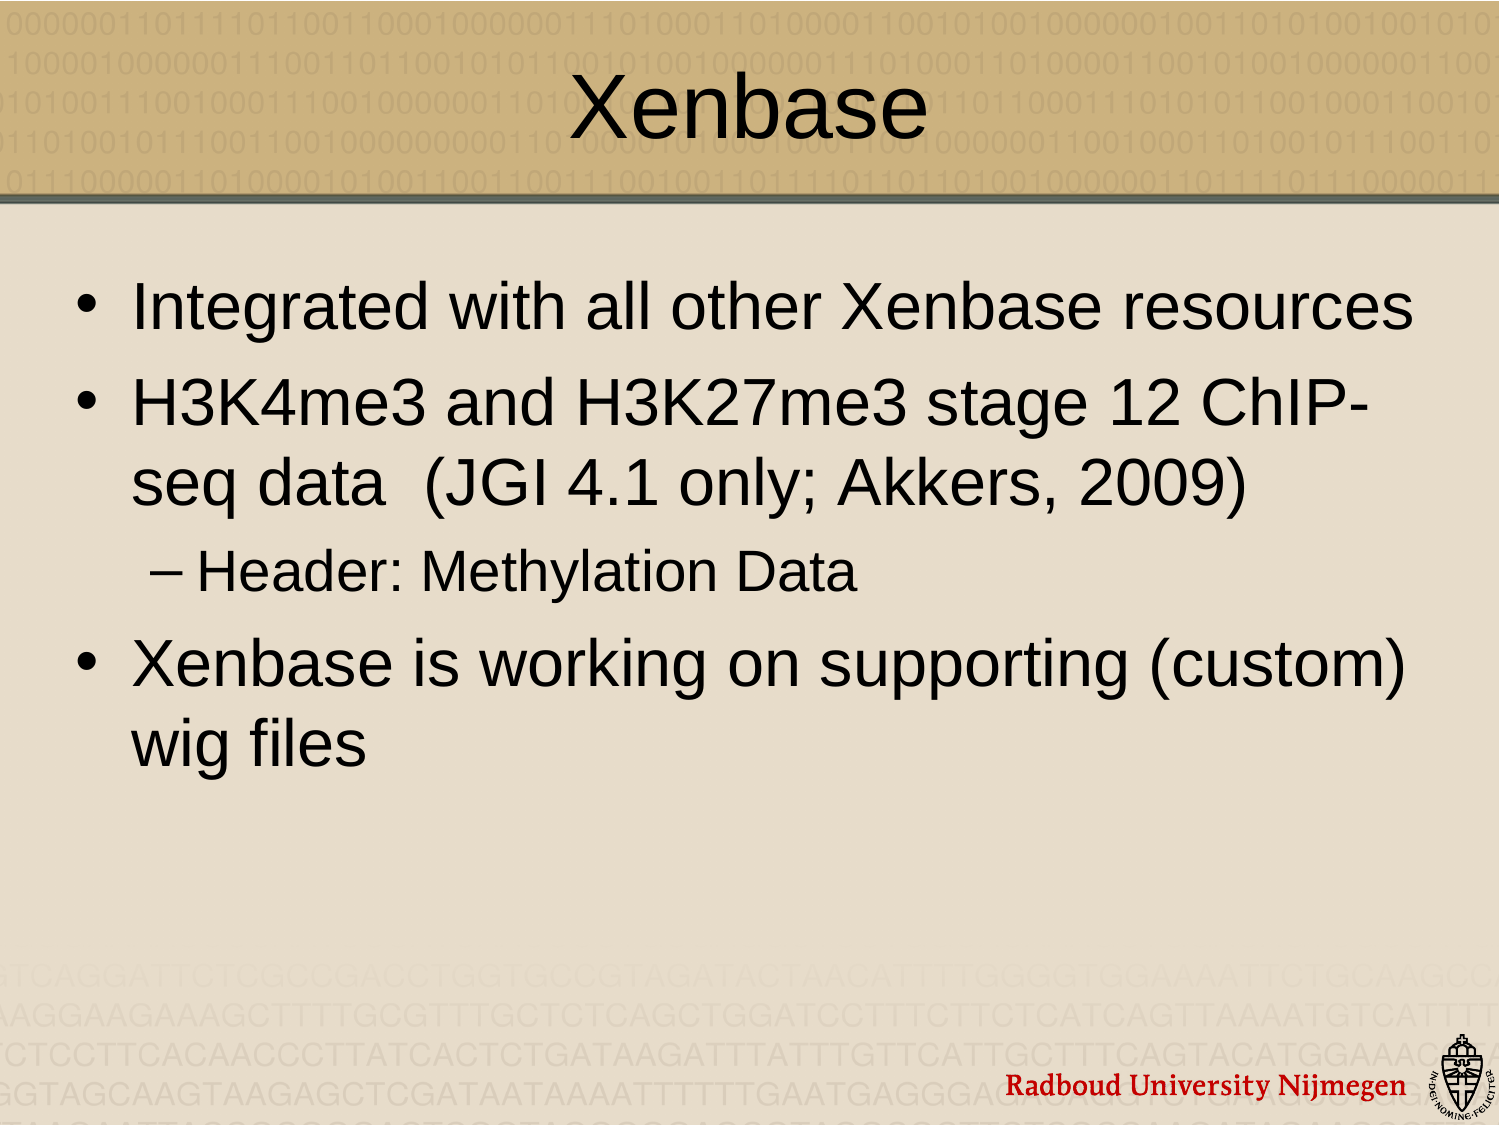

# Xenbase
Integrated with all other Xenbase resources
H3K4me3 and H3K27me3 stage 12 ChIP-seq data (JGI 4.1 only; Akkers, 2009)
Header: Methylation Data
Xenbase is working on supporting (custom) wig files